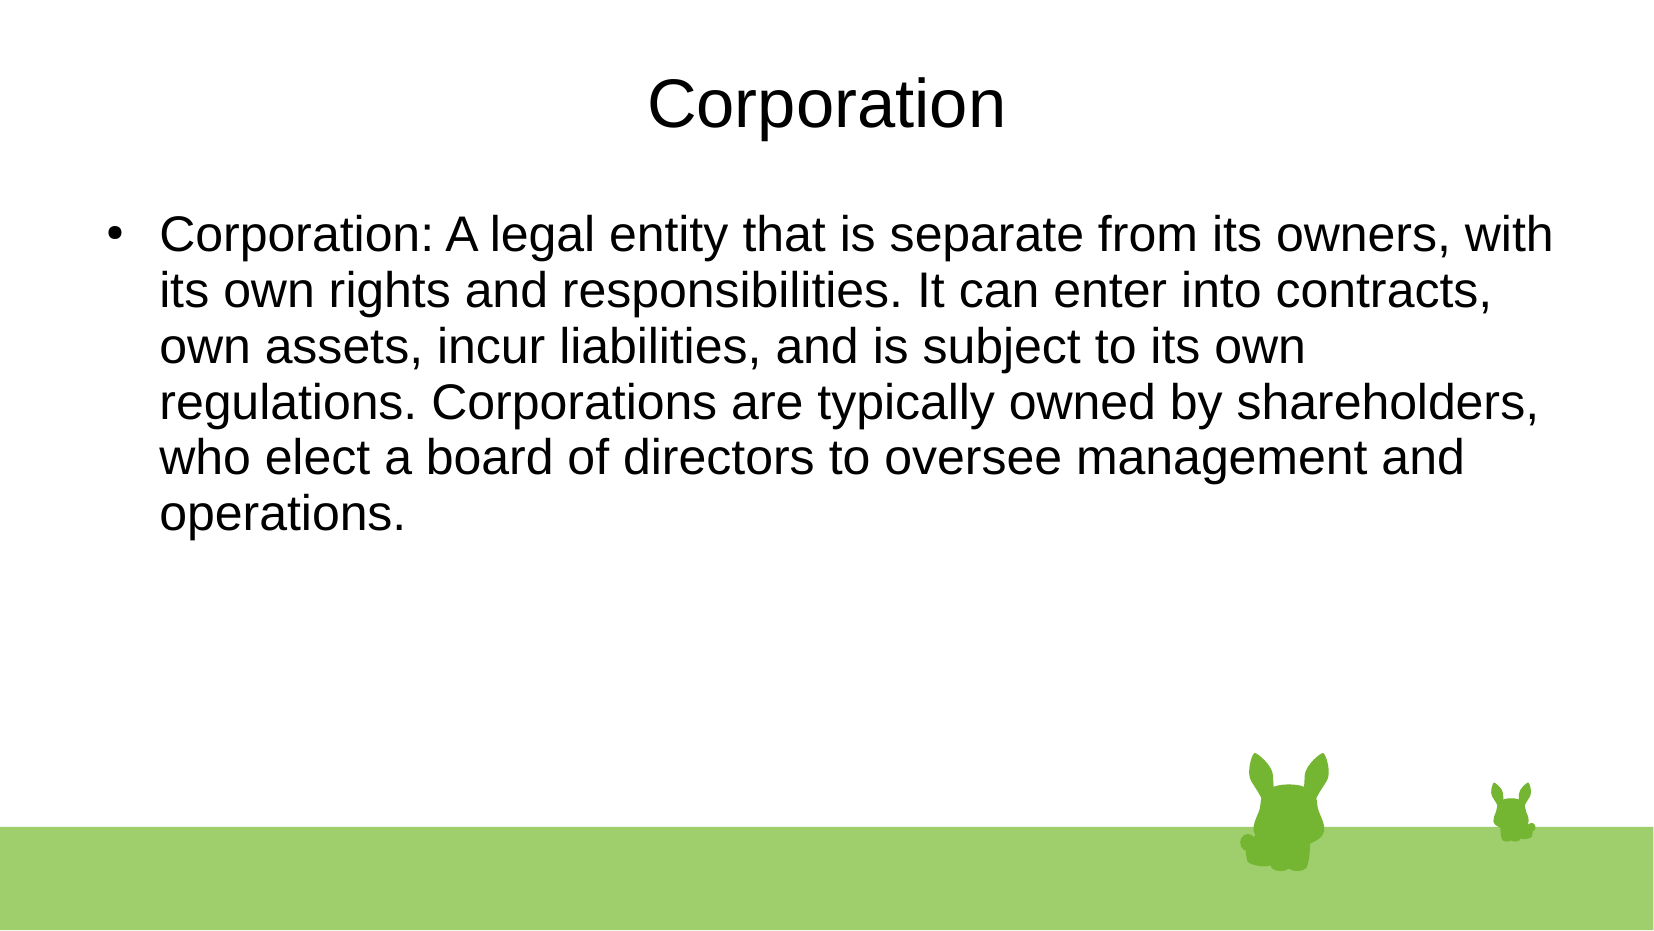

# Corporation
Corporation: A legal entity that is separate from its owners, with its own rights and responsibilities. It can enter into contracts, own assets, incur liabilities, and is subject to its own regulations. Corporations are typically owned by shareholders, who elect a board of directors to oversee management and operations.